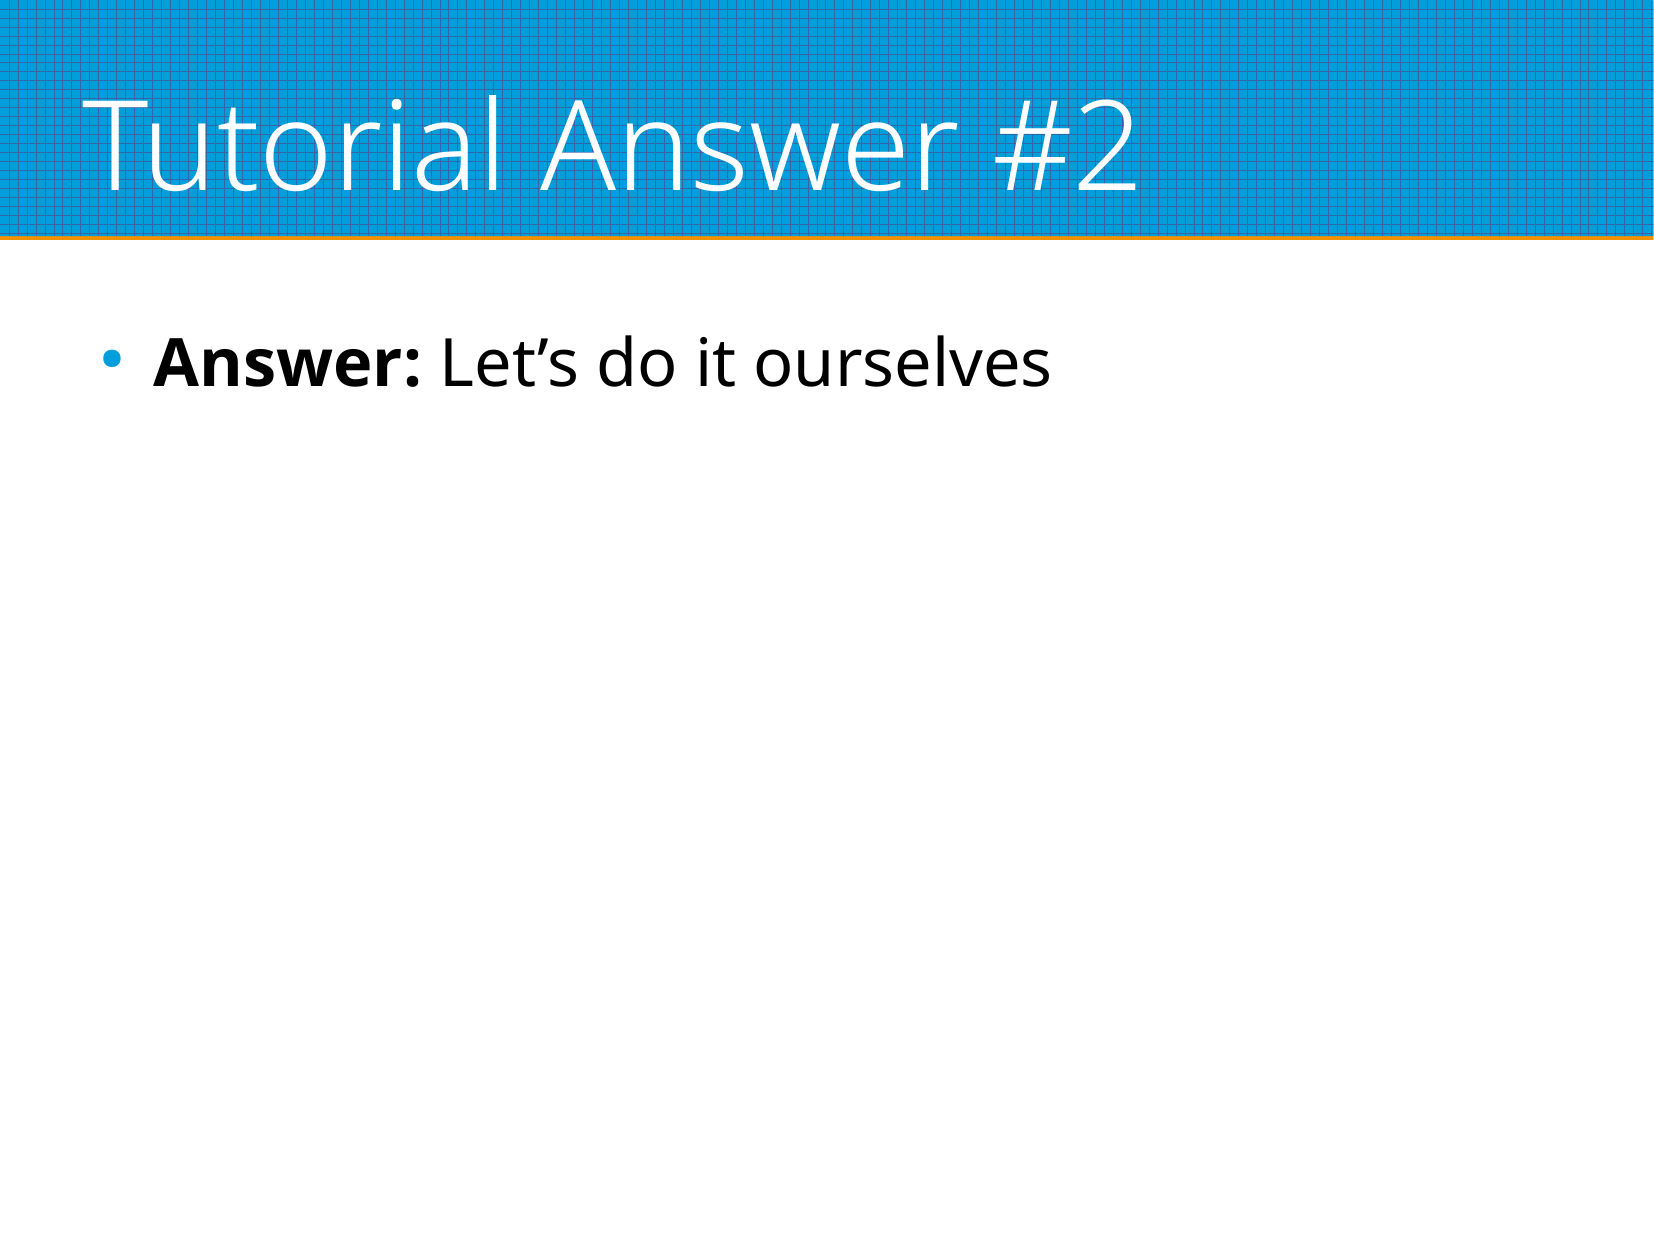

# Tutorial Answer #2
Answer: Let’s do it ourselves